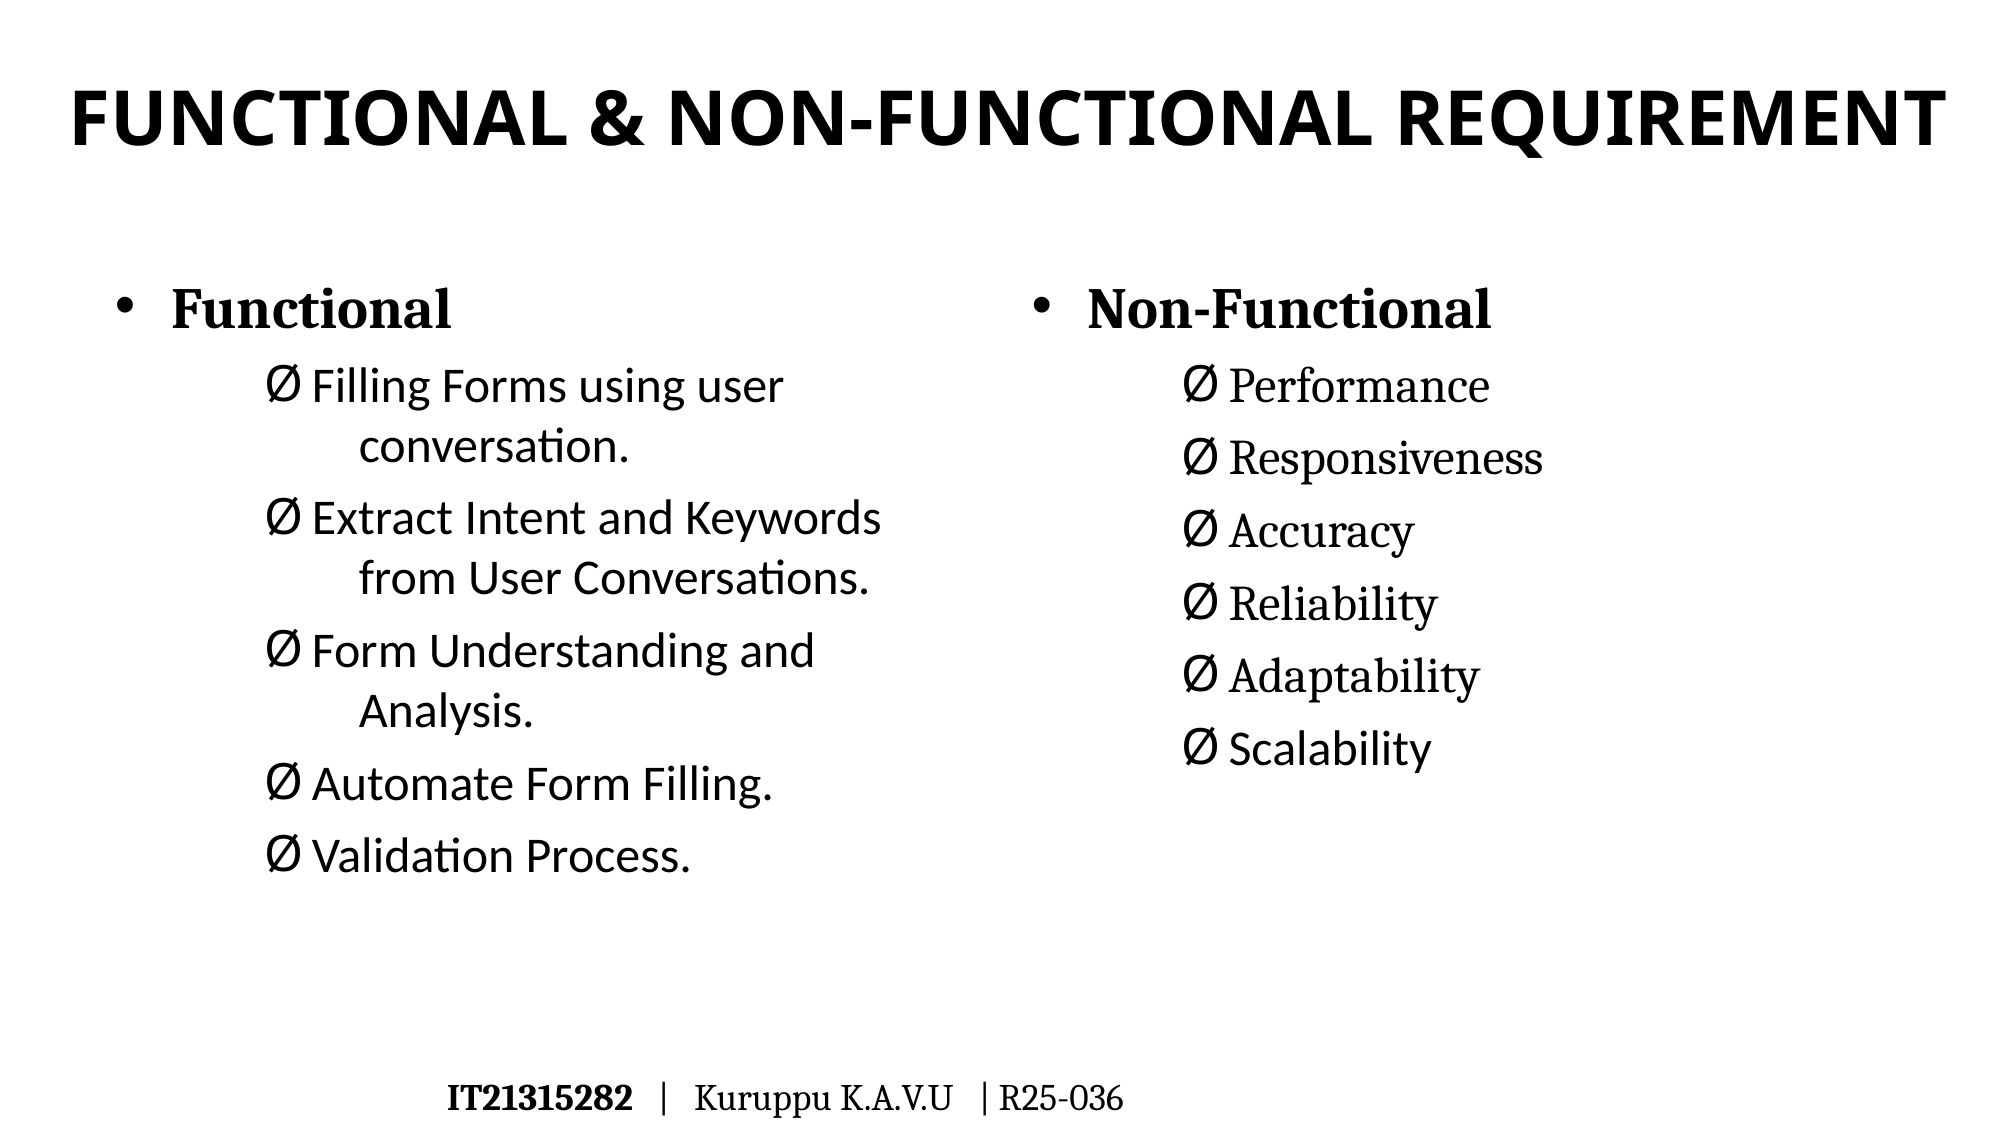

# FUNCTIONAL & NON-FUNCTIONAL REQUIREMENT
Functional
Filling Forms using user conversation.
Extract Intent and Keywords from User Conversations.
Form Understanding and Analysis.
Automate Form Filling.
Validation Process.
Non-Functional
Performance
Responsiveness
Accuracy
Reliability
Adaptability
Scalability
IT21315282 | Kuruppu K.A.V.U | R25-036